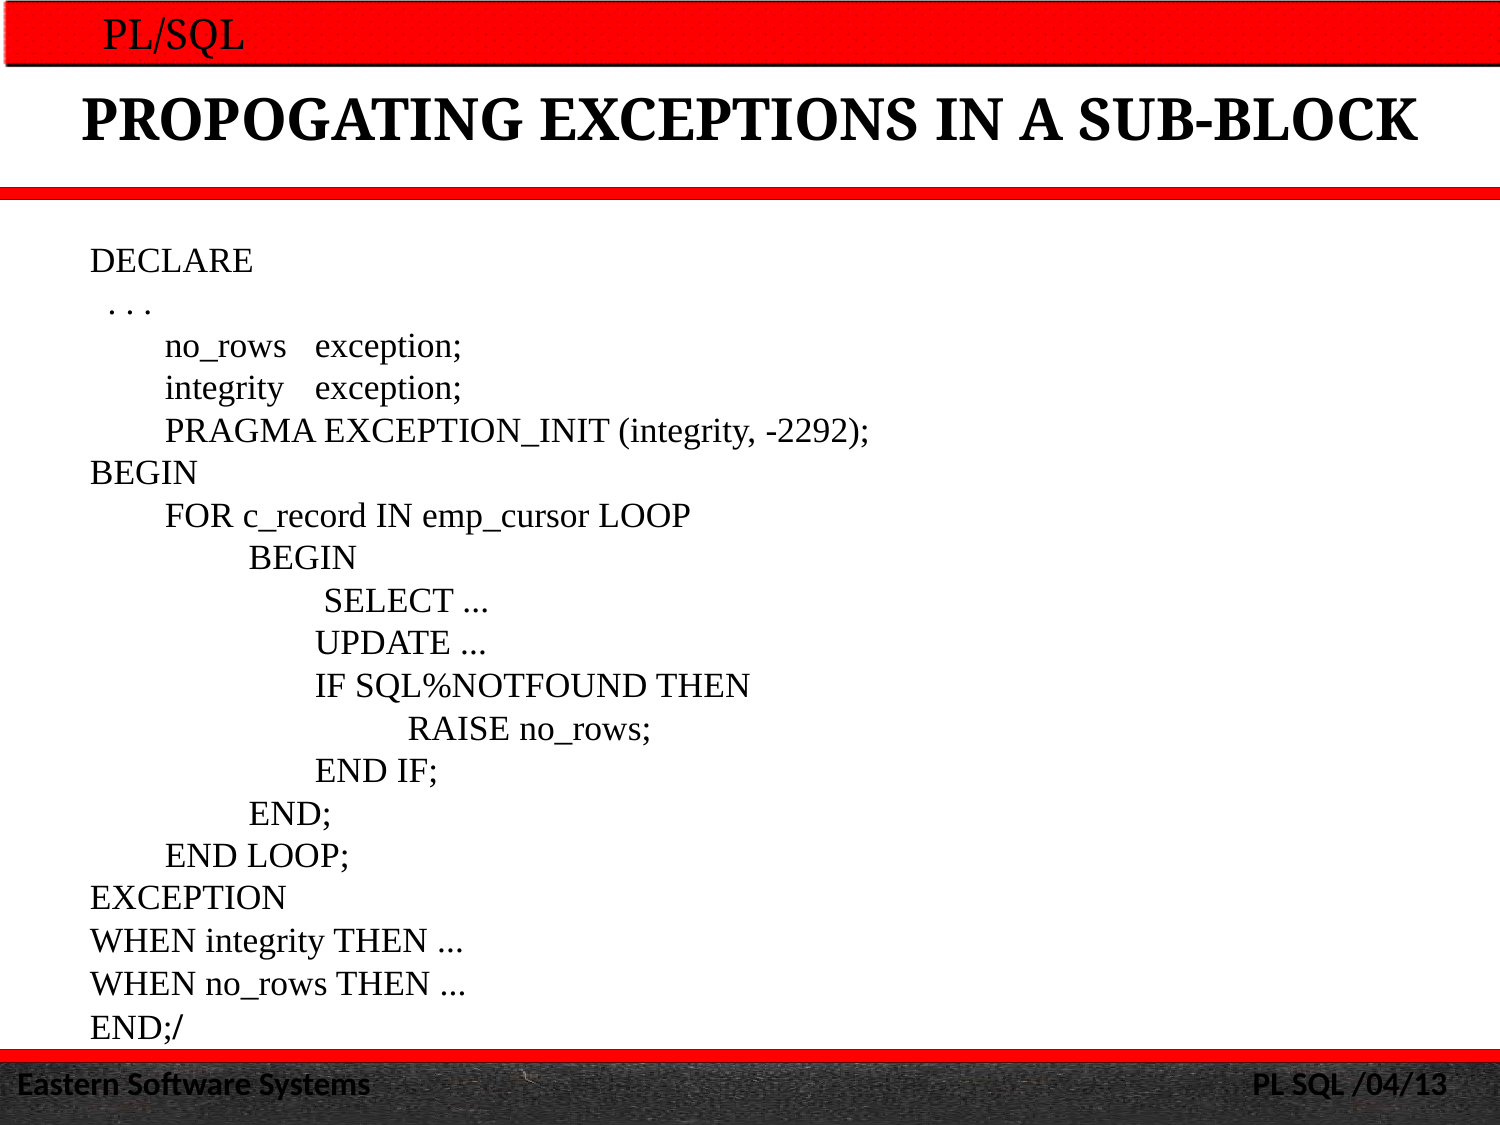

PL/SQL
PROPOGATING EXCEPTIONS IN A SUB-BLOCK
DECLARE
 . . .
	no_rows	exception;
	integrity	exception;
	PRAGMA EXCEPTION_INIT (integrity, -2292);
BEGIN
	FOR c_record IN emp_cursor LOOP
		 BEGIN
 			 SELECT ...
 			UPDATE ...
 			IF SQL%NOTFOUND THEN
 				 RAISE no_rows;
 			END IF;
 		 END;
	END LOOP;
EXCEPTION
WHEN integrity THEN ...
WHEN no_rows THEN ...
END;/
Eastern Software Systems
 PL SQL /04/13